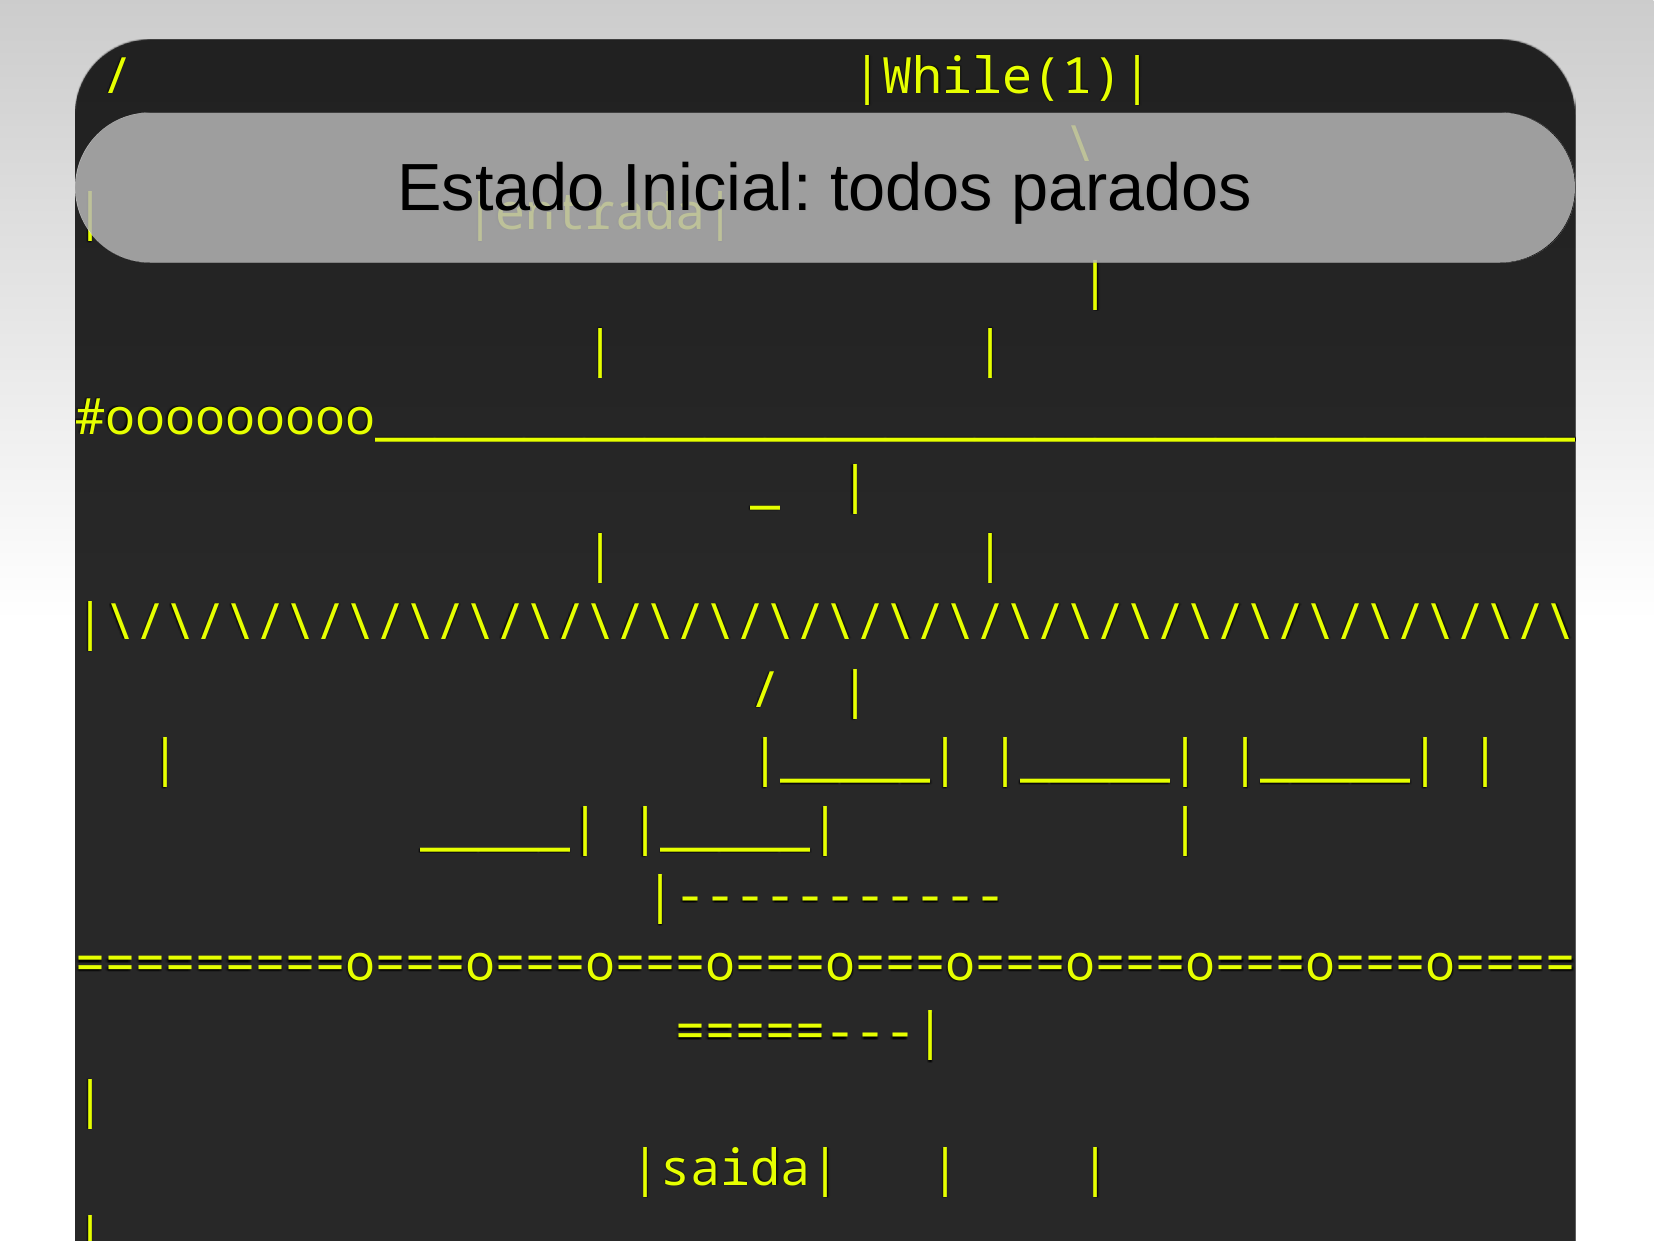

/ |While(1)| \
| |entrada| |
| | #ooooooooo_________________________________________ |
| | |\/\/\/\/\/\/\/\/\/\/\/\/\/\/\/\/\/\/\/\/\/\/\/\/\/ |
| |_____| |_____| |_____| |_____| |_____| |
|-----------=========o===o===o===o===o===o===o===o===o===o=========---|
| |saida| | |
| |_________| |
\ /
Estado Inicial: todos parados